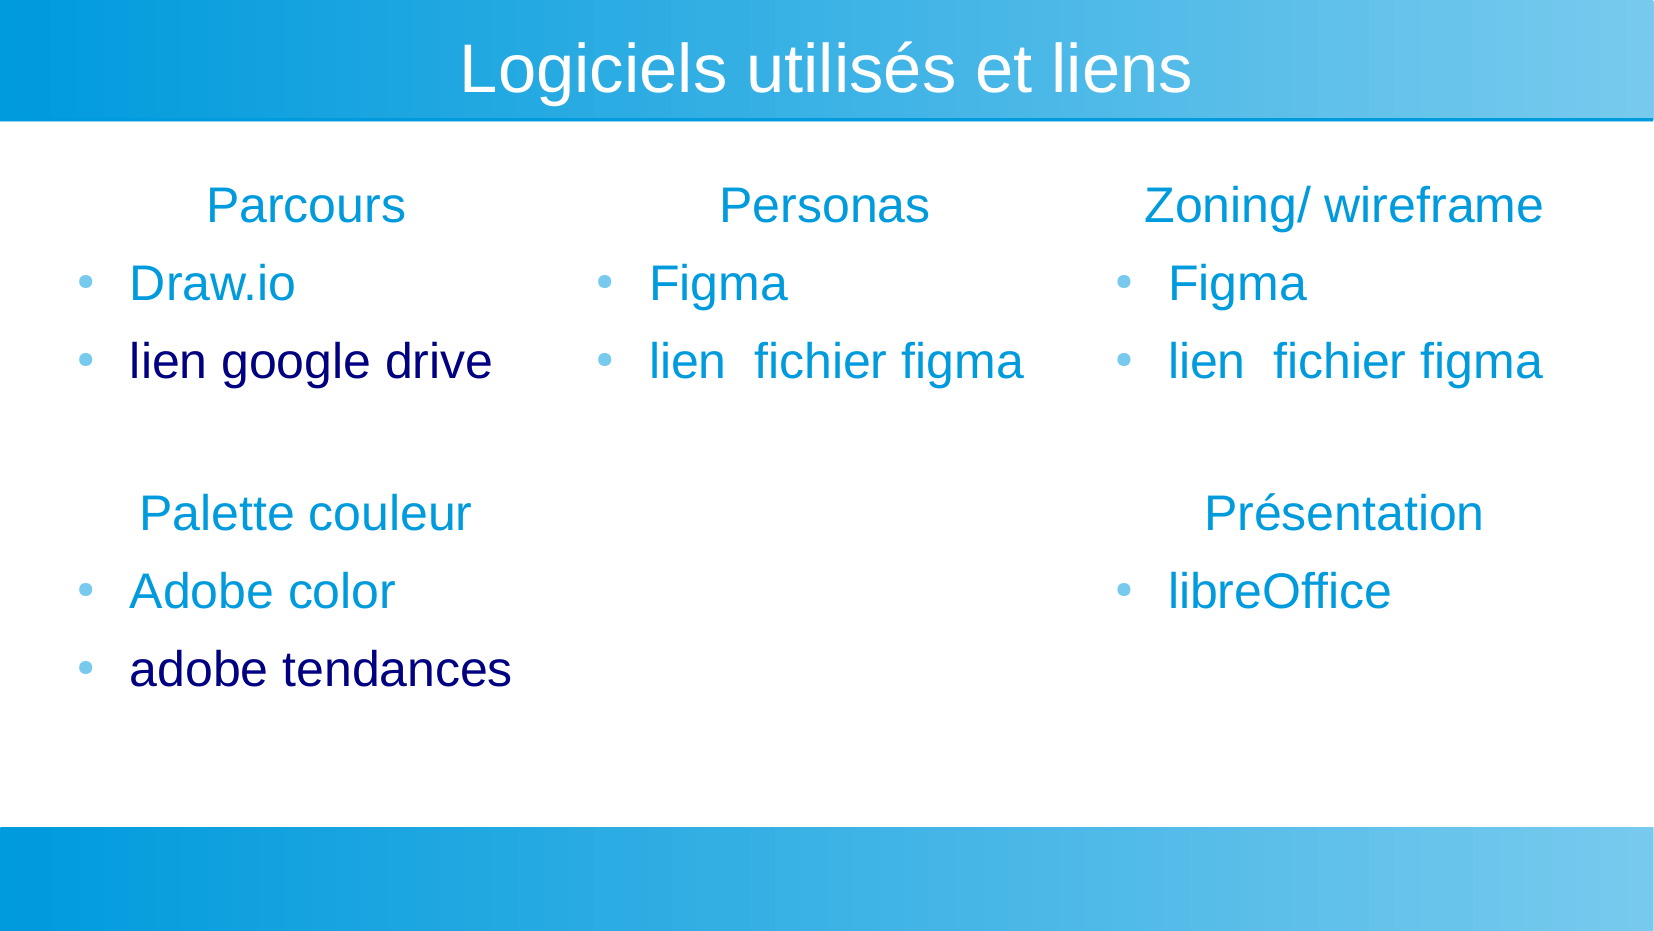

# Logiciels utilisés et liens
Parcours
Draw.io
lien google drive
Personas
Figma
lien fichier figma
Zoning/ wireframe
Figma
lien fichier figma
Palette couleur
Adobe color
adobe tendances
Présentation
libreOffice